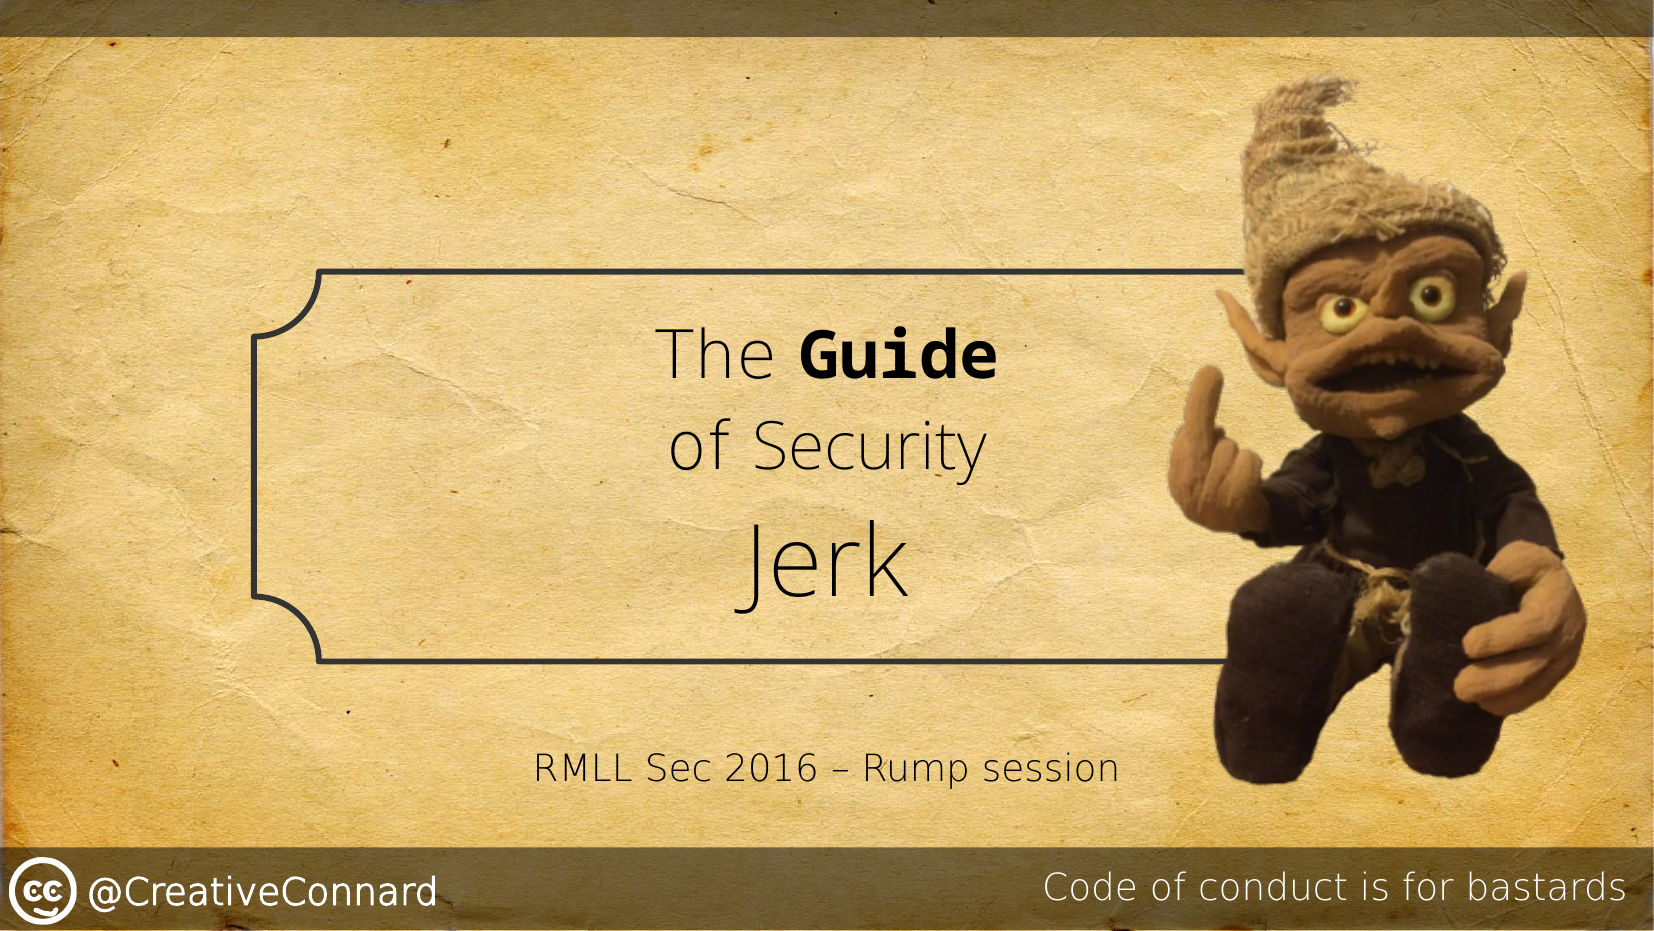

# The Guide
of Security
Jerk
RMLL Sec 2016 – Rump session
Code of conduct is for bastards